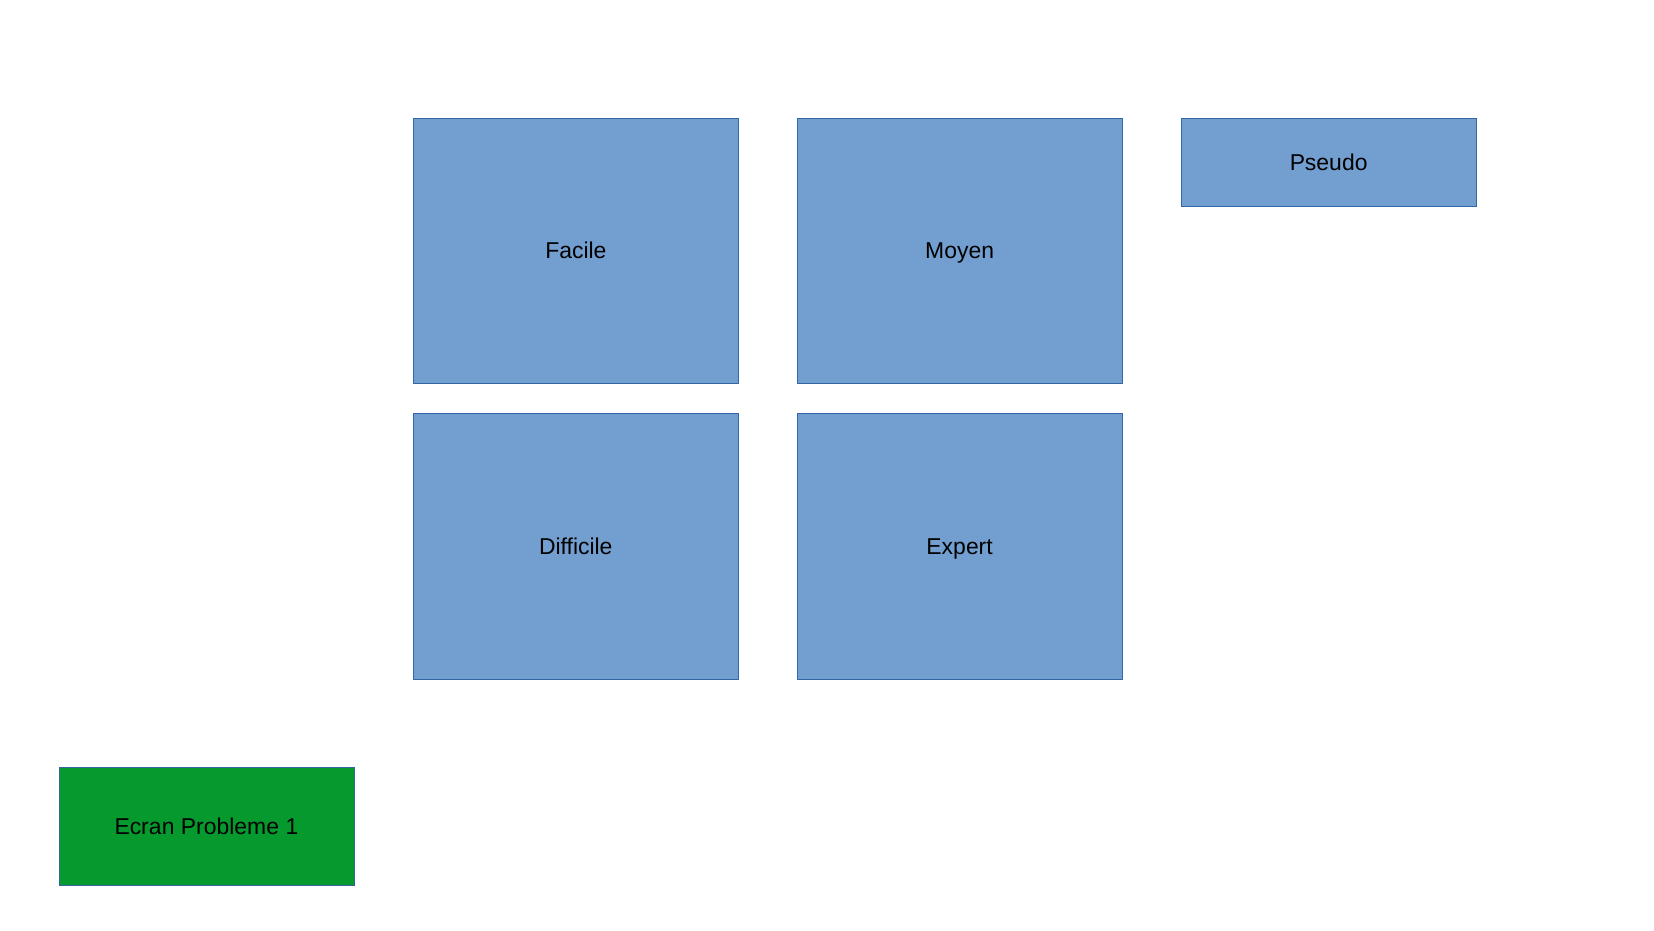

Facile
Moyen
Pseudo
Difficile
Expert
Ecran Probleme 1